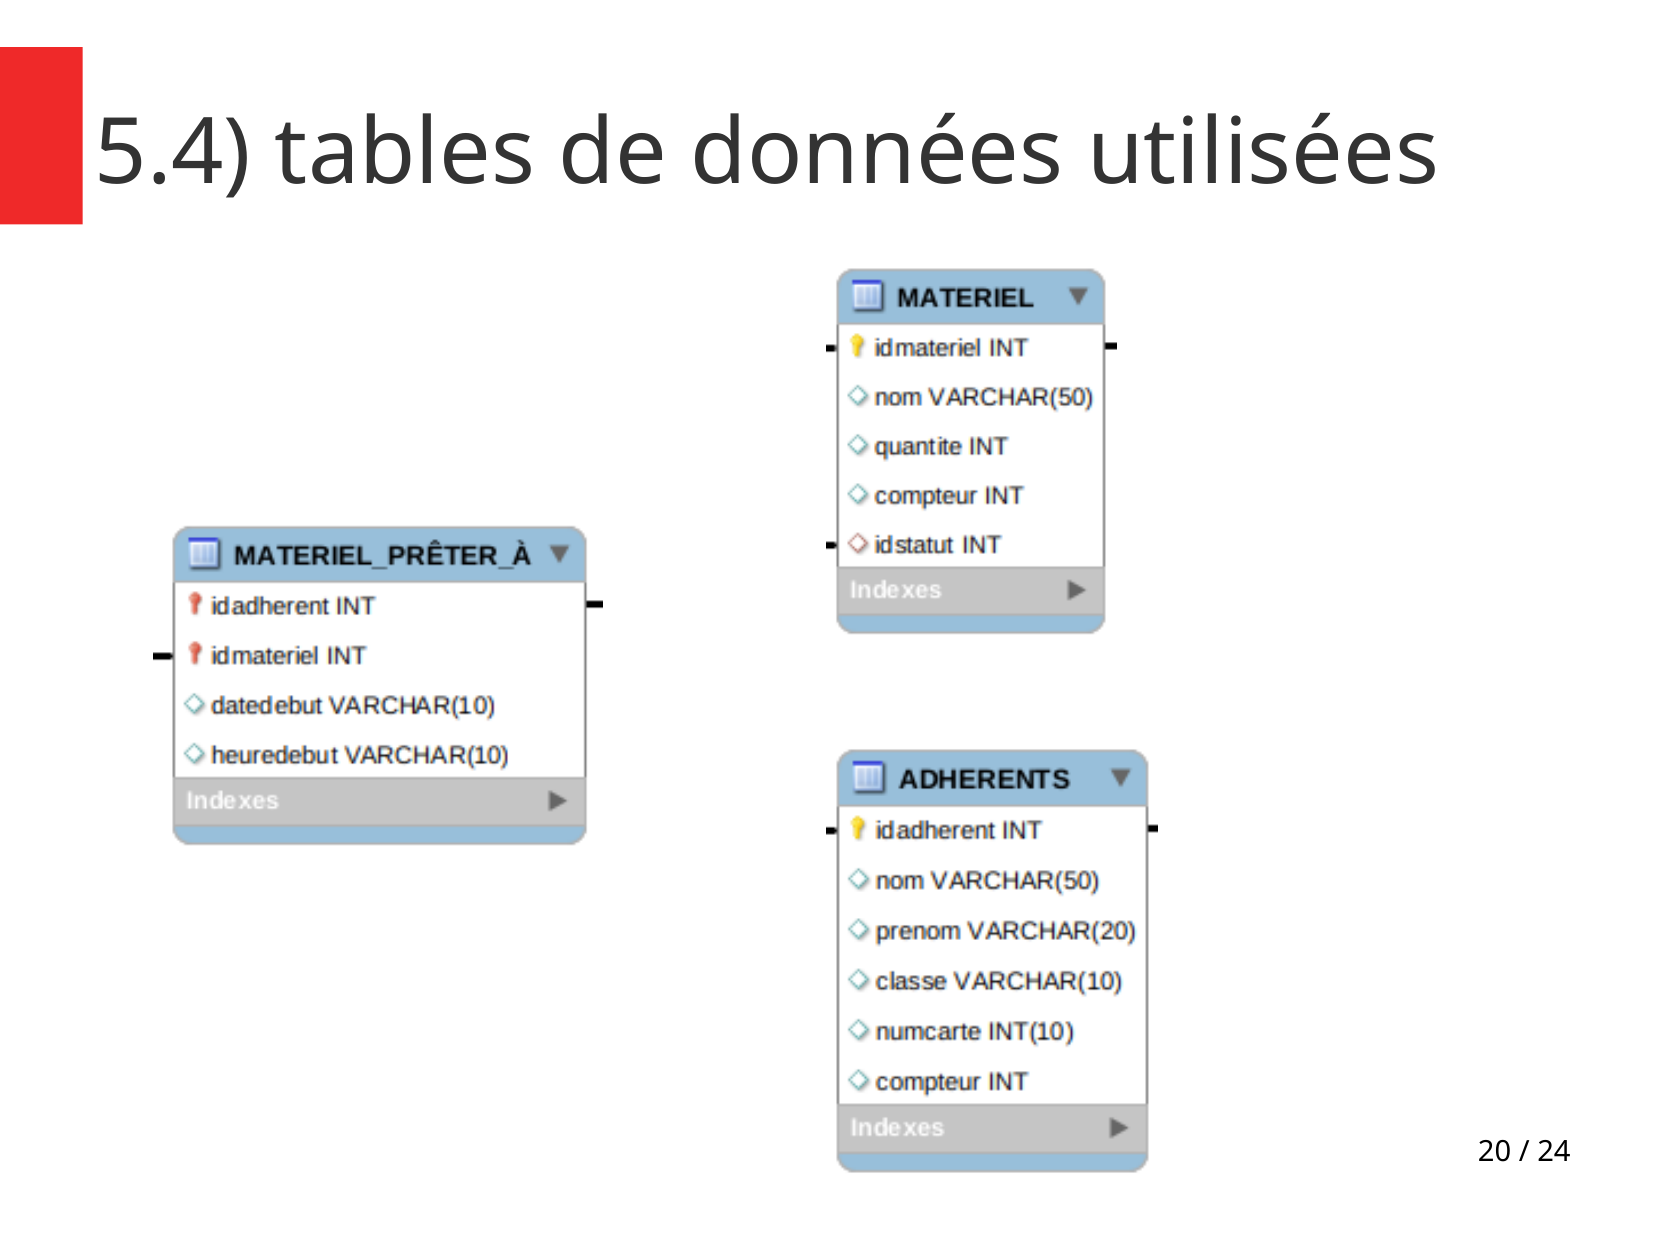

# 5.4) tables de données utilisées
20